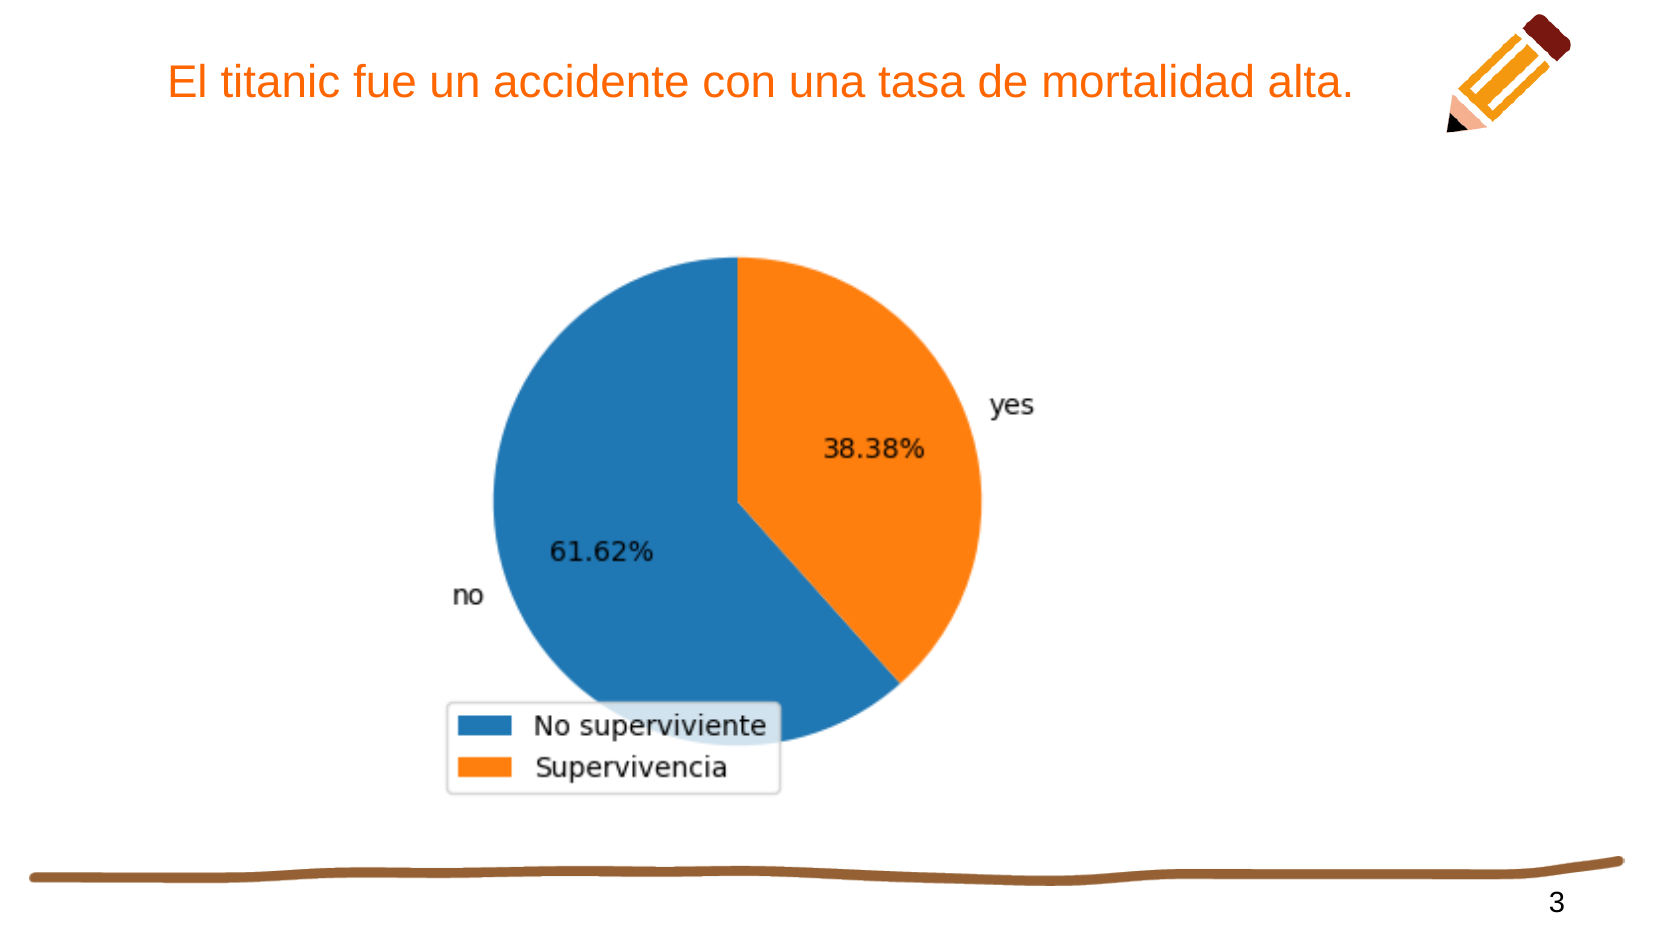

# El titanic fue un accidente con una tasa de mortalidad alta.
3